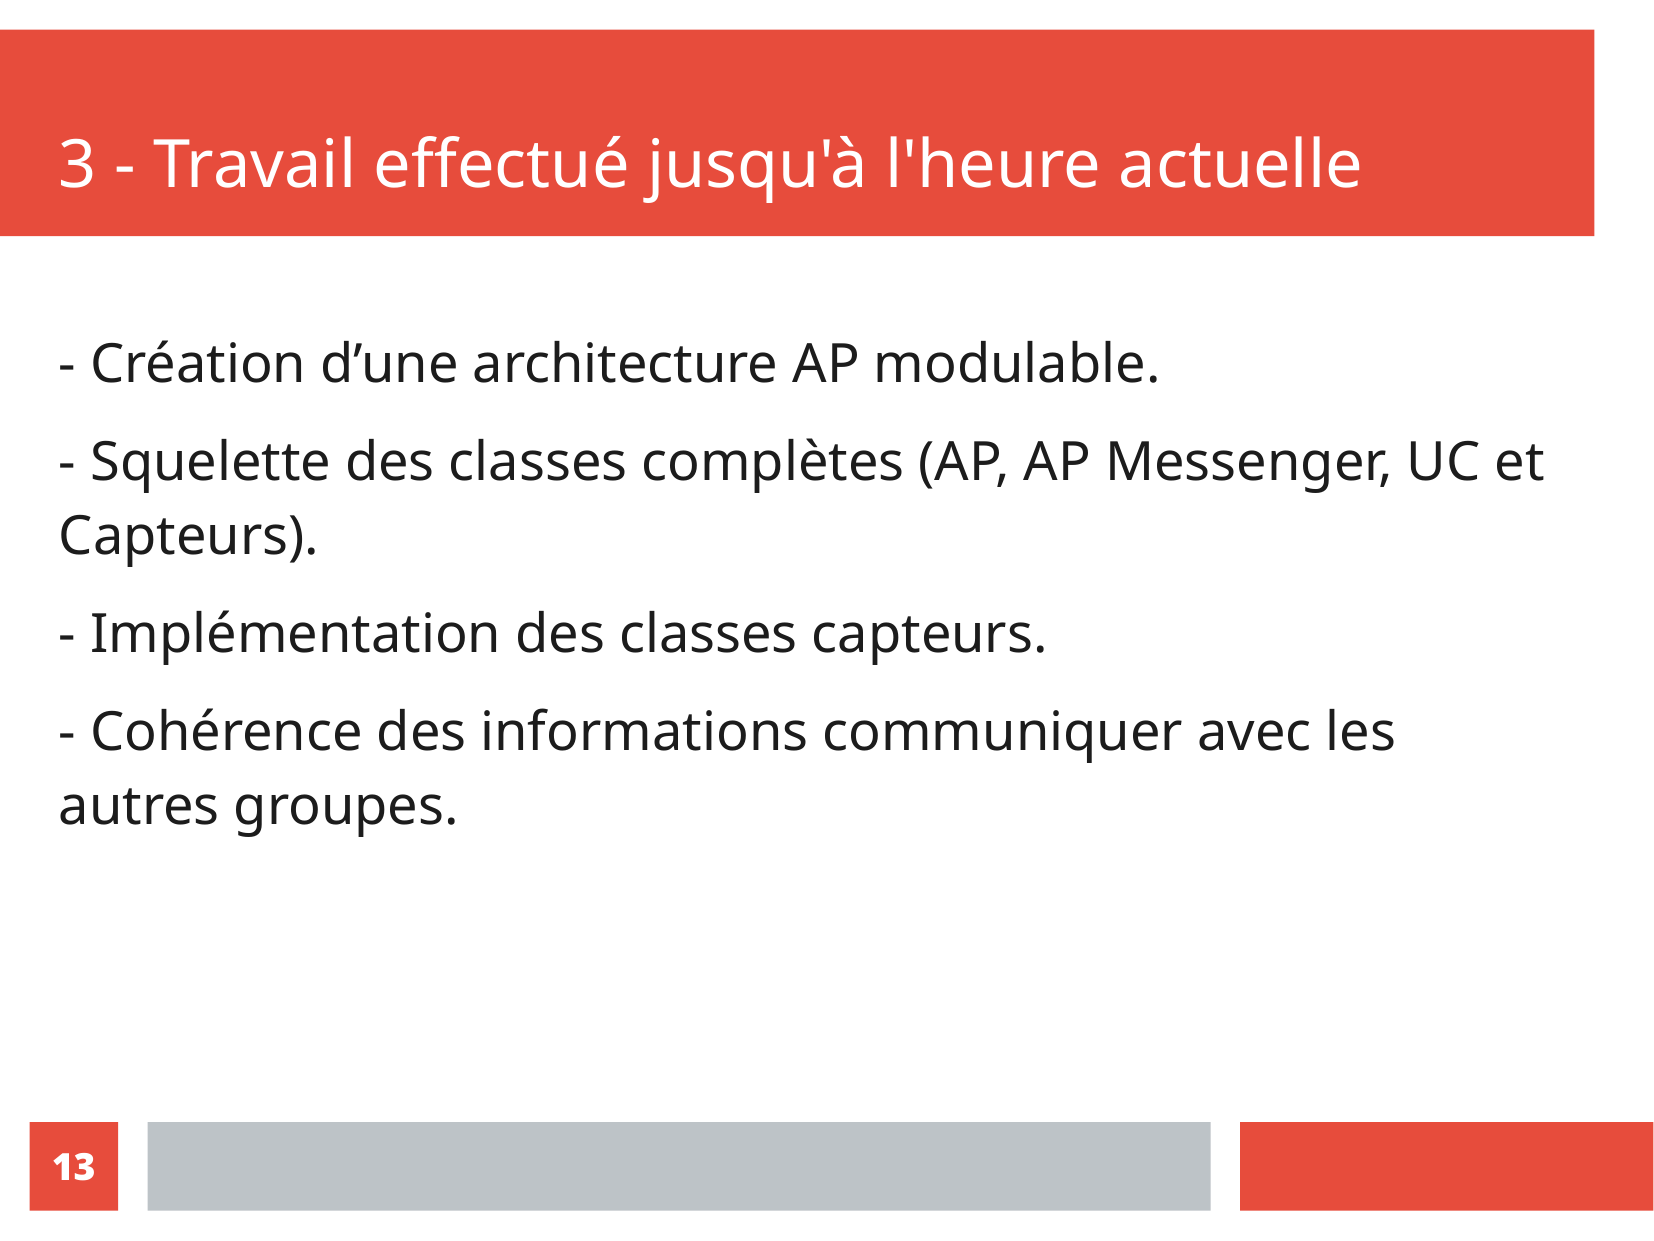

# 3 - Travail effectué jusqu'à l'heure actuelle
- Création d’une architecture AP modulable.
- Squelette des classes complètes (AP, AP Messenger, UC et Capteurs).
- Implémentation des classes capteurs.
- Cohérence des informations communiquer avec les autres groupes.
13